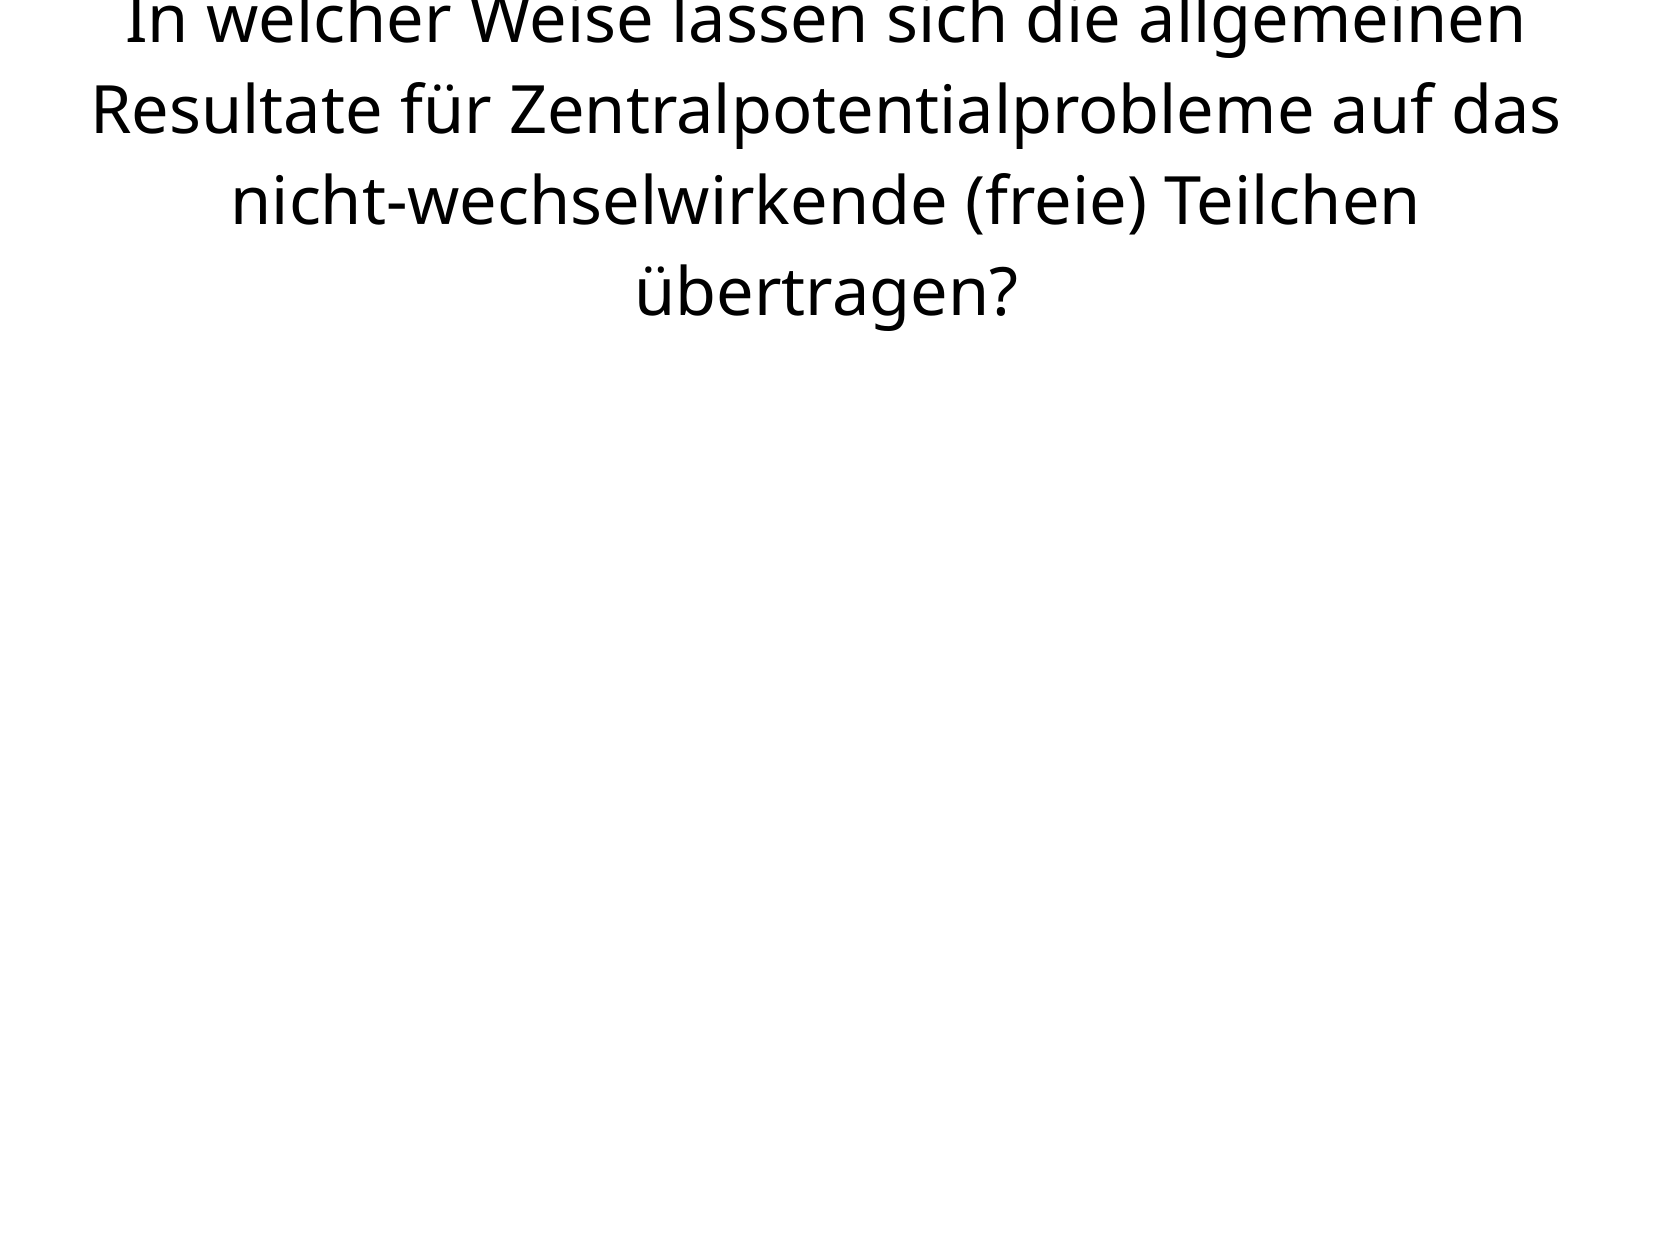

# In welcher Weise lassen sich die allgemeinen Resultate für Zentralpotentialprobleme auf das nicht-wechselwirkende (freie) Teilchen übertragen?